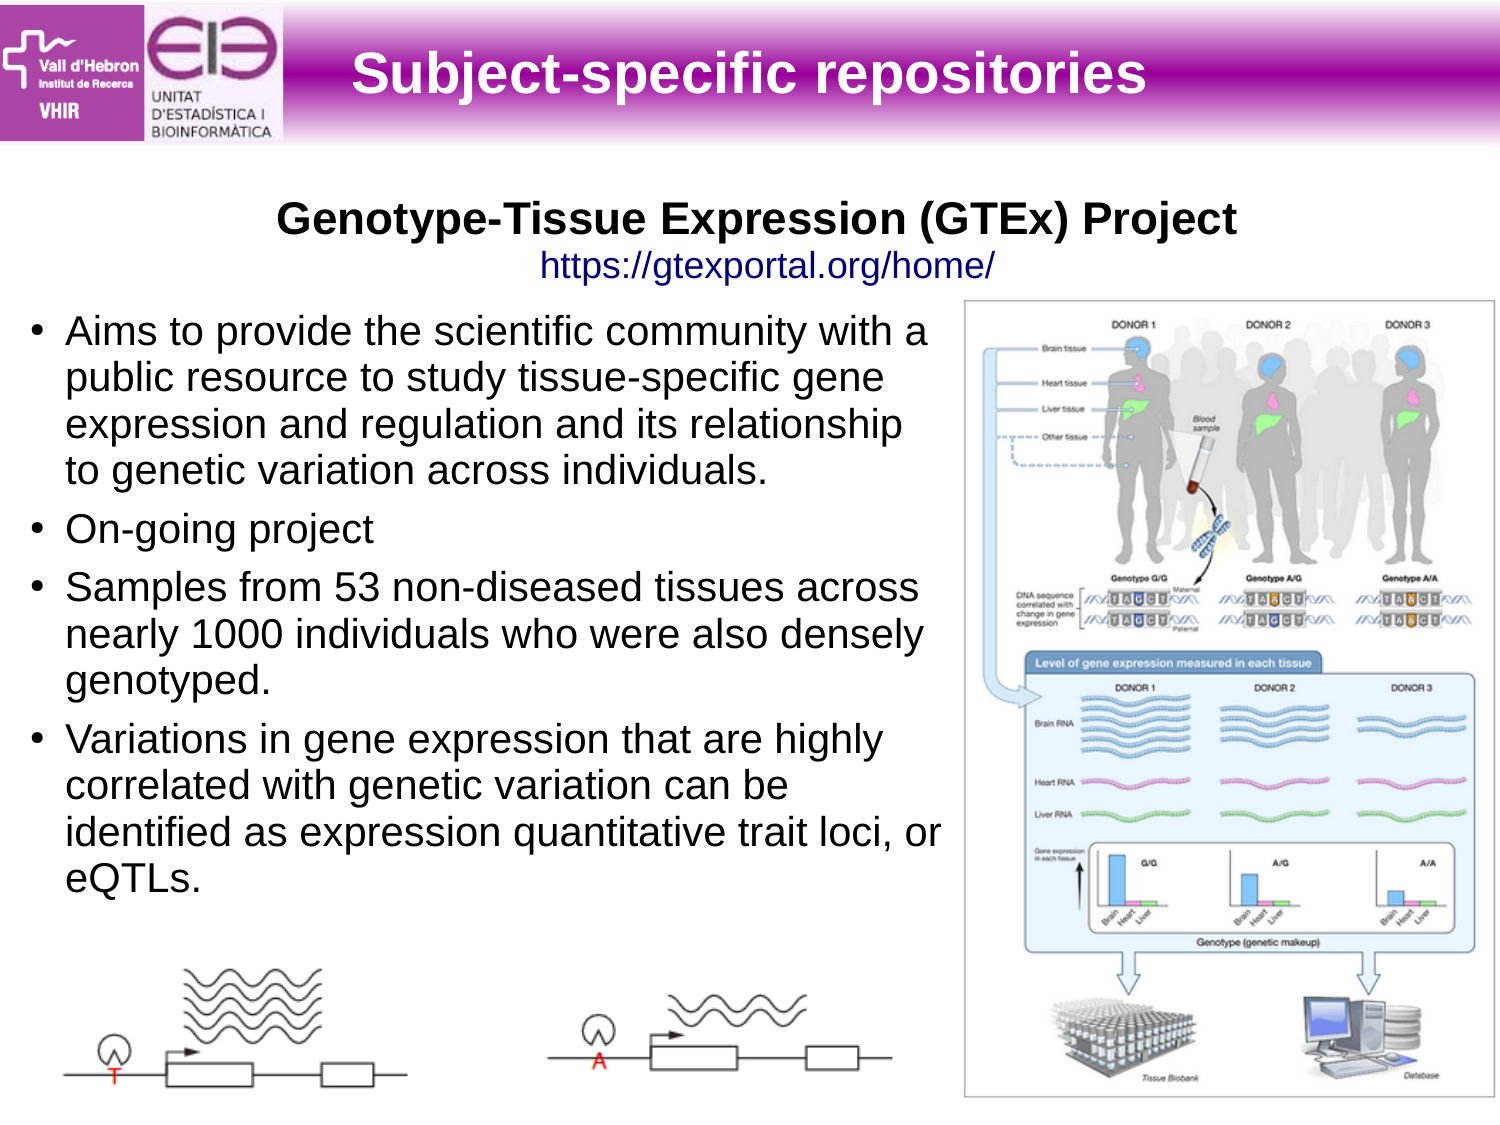

Subject-specific repositories
Genotype-Tissue Expression (GTEx) Project
https://gtexportal.org/home/
Aims to provide the scientific community with a public resource to study tissue-specific gene expression and regulation and its relationship to genetic variation across individuals.
On-going project
Samples from 53 non-diseased tissues across nearly 1000 individuals who were also densely genotyped.
Variations in gene expression that are highly correlated with genetic variation can be identified as expression quantitative trait loci, or eQTLs.